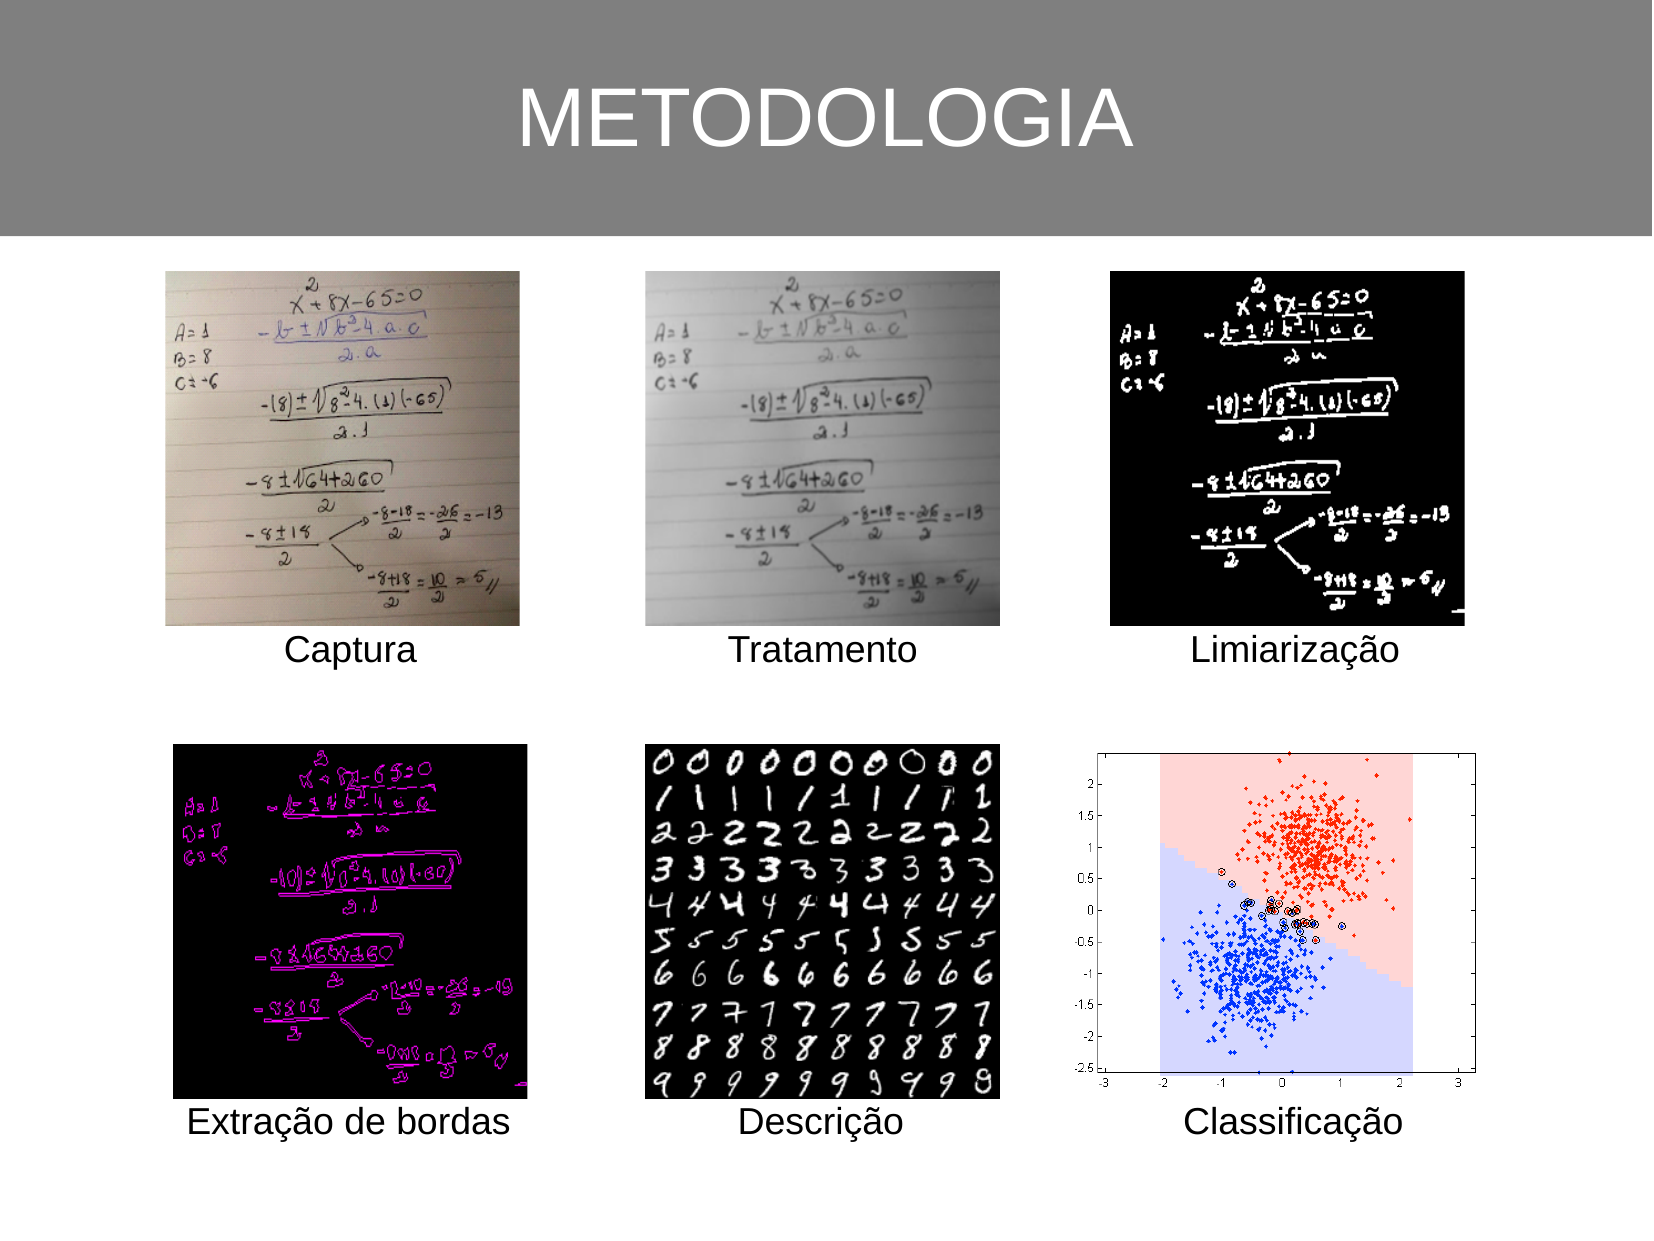

METODOLOGIA
Captura
Tratamento
Limiarização
Extração de bordas
Descrição
Classificação